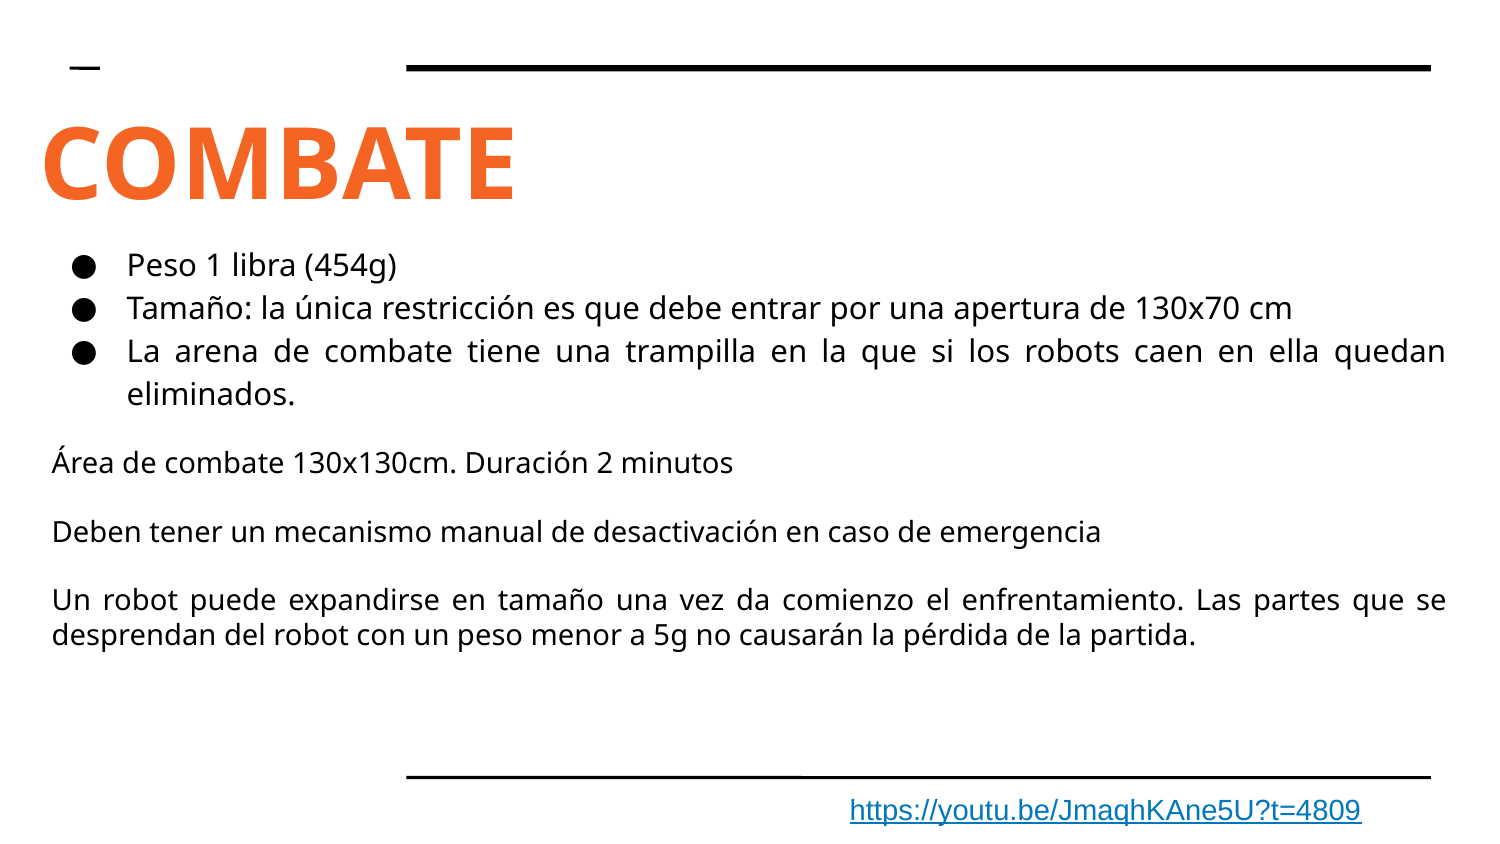

# COMBATE
Peso 1 libra (454g)
Tamaño: la única restricción es que debe entrar por una apertura de 130x70 cm
La arena de combate tiene una trampilla en la que si los robots caen en ella quedan eliminados.
Área de combate 130x130cm. Duración 2 minutos
Deben tener un mecanismo manual de desactivación en caso de emergencia
Un robot puede expandirse en tamaño una vez da comienzo el enfrentamiento. Las partes que se desprendan del robot con un peso menor a 5g no causarán la pérdida de la partida.
https://youtu.be/JmaqhKAne5U?t=4809